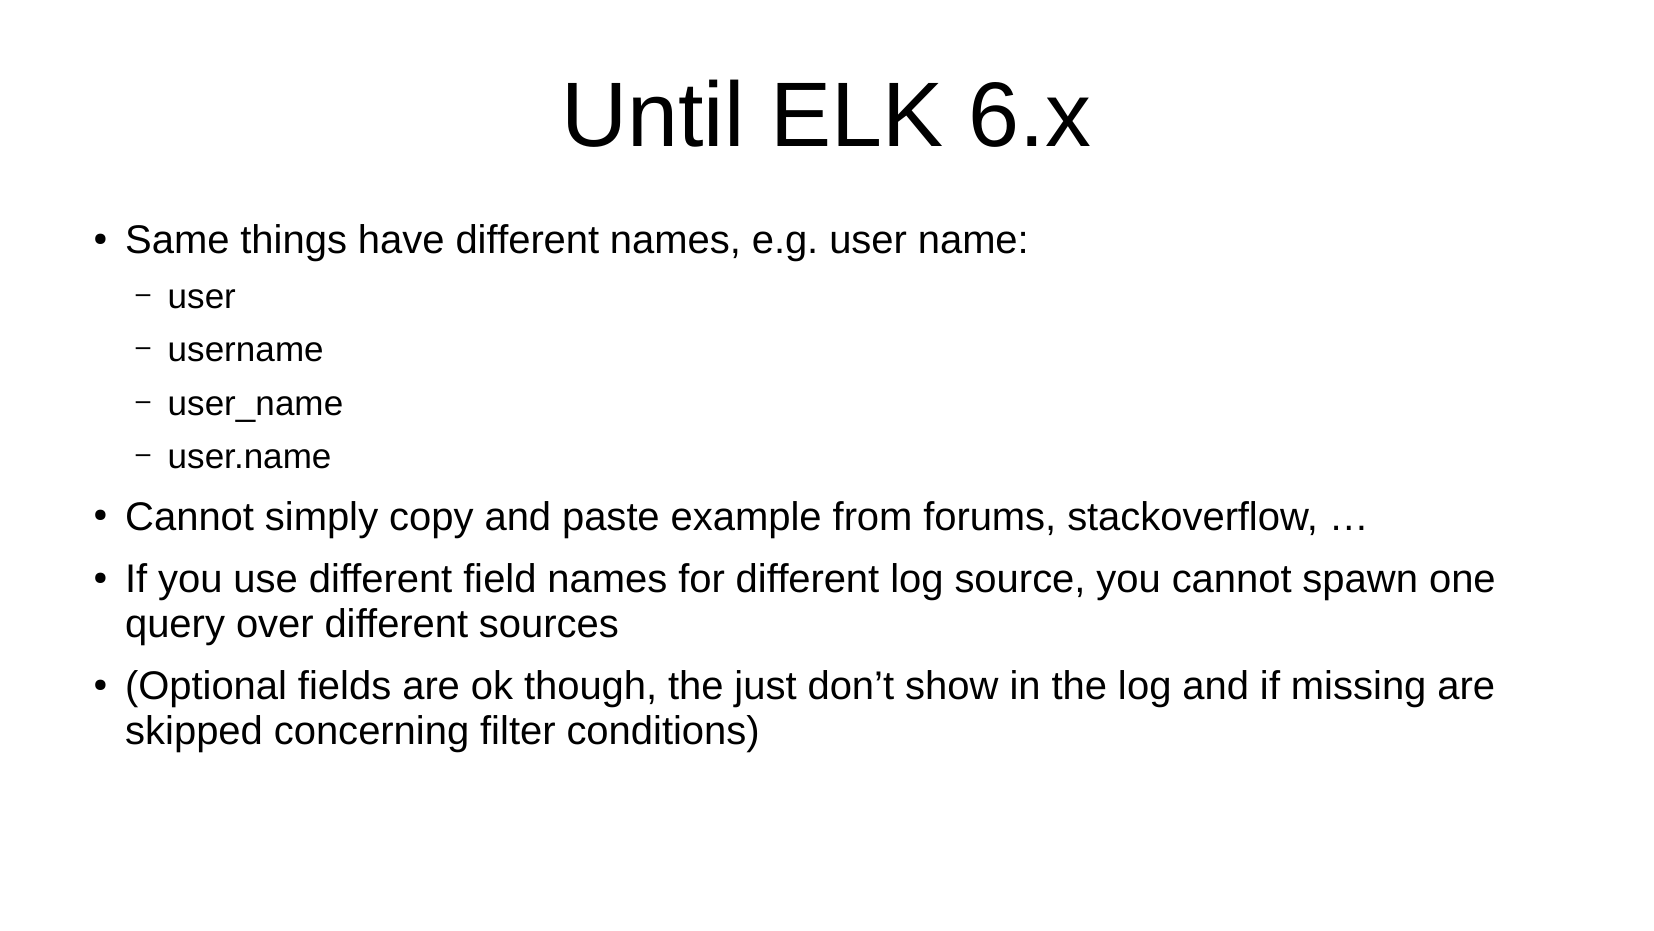

# Until ELK 6.x
Same things have different names, e.g. user name:
user
username
user_name
user.name
Cannot simply copy and paste example from forums, stackoverflow, …
If you use different field names for different log source, you cannot spawn one query over different sources
(Optional fields are ok though, the just don’t show in the log and if missing are skipped concerning filter conditions)